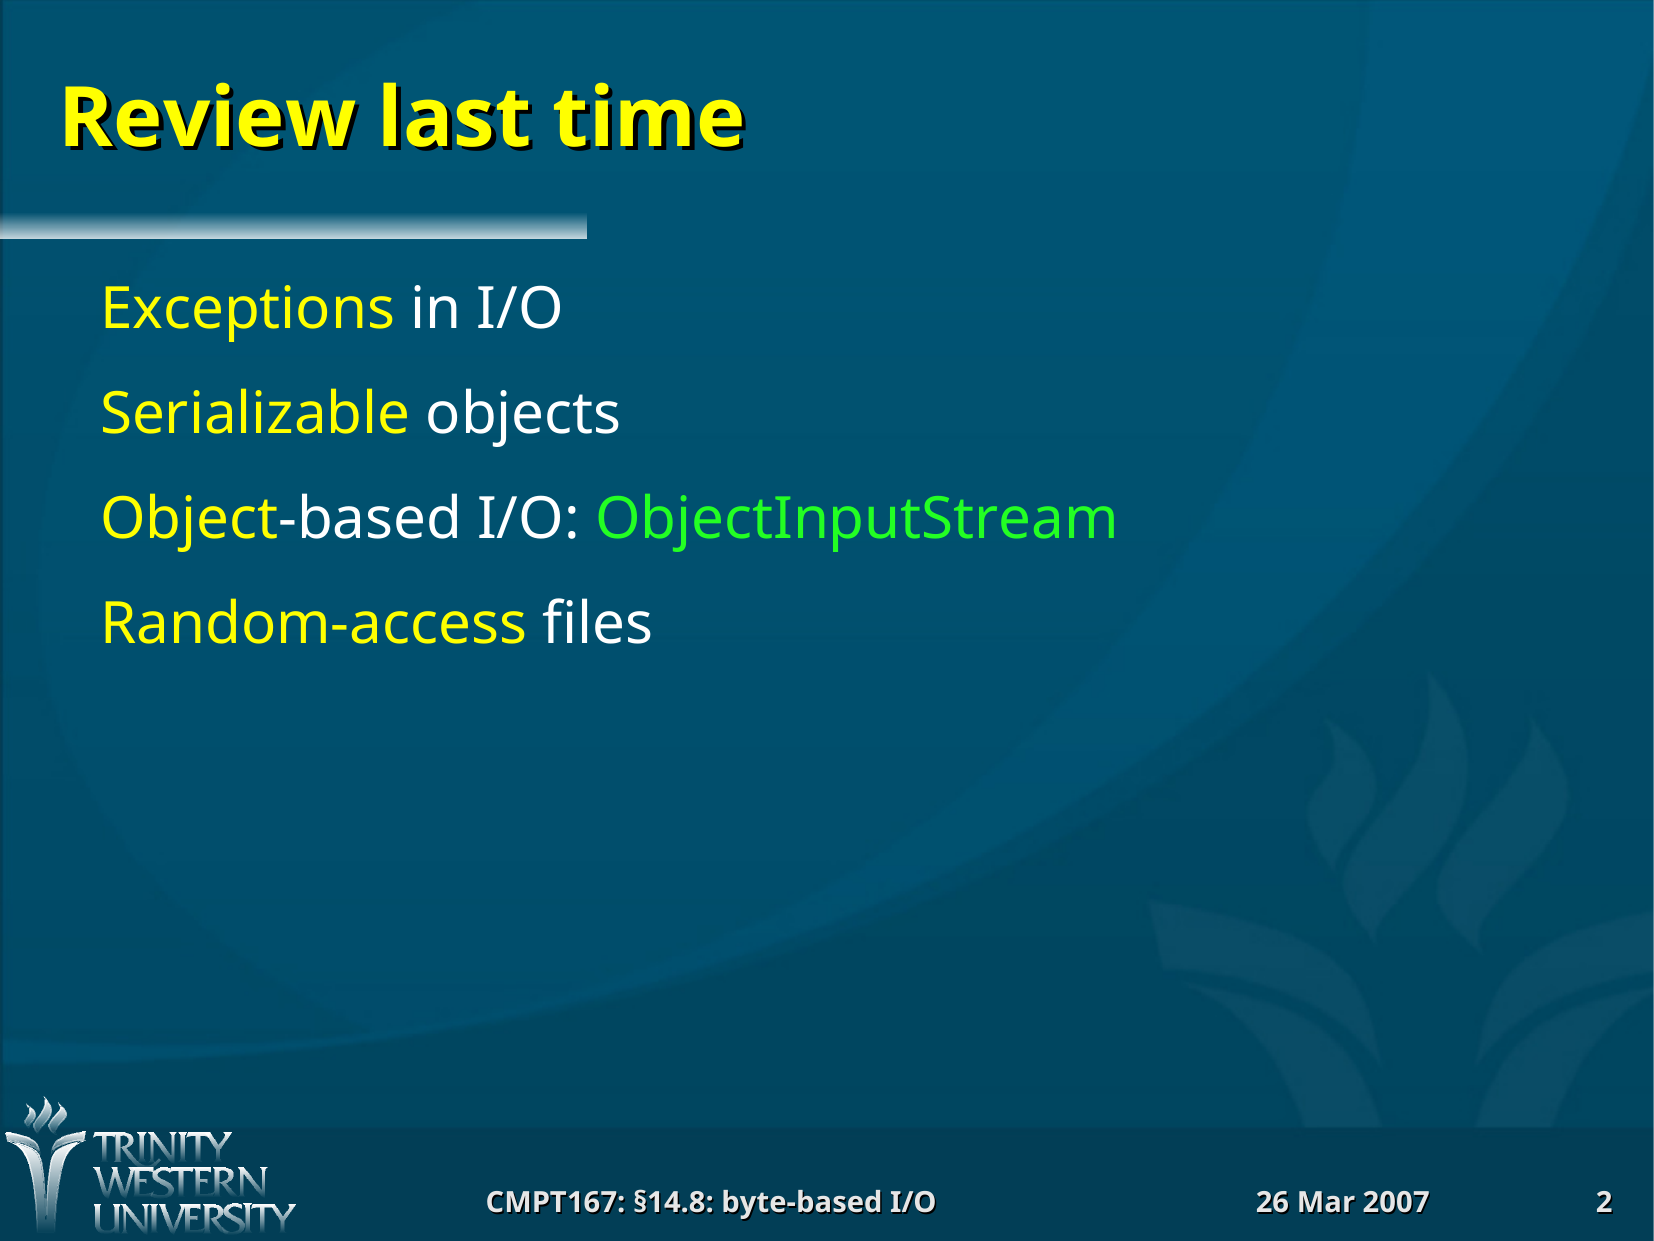

# Review last time
Exceptions in I/O
Serializable objects
Object-based I/O: ObjectInputStream
Random-access files
CMPT167: §14.8: byte-based I/O
26 Mar 2007
2